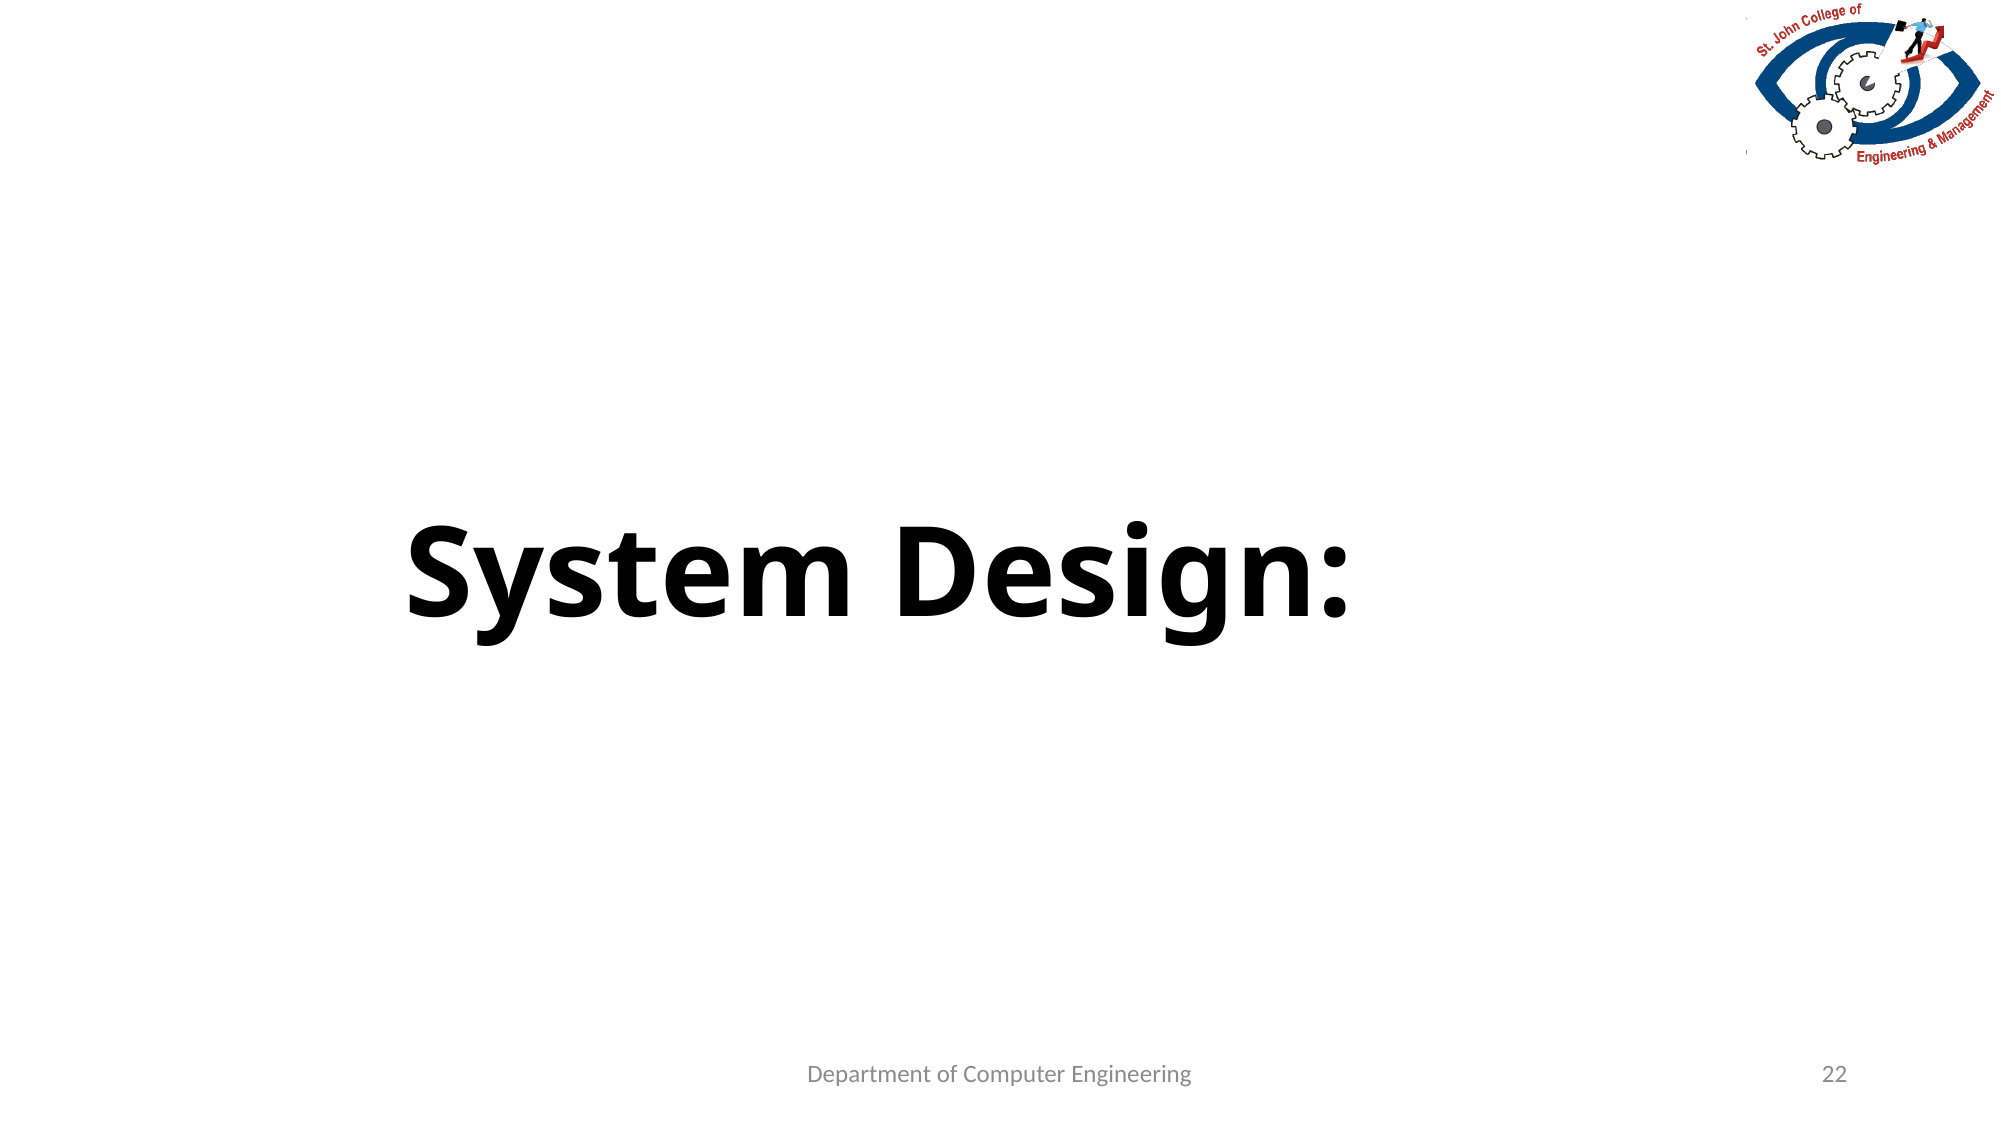

# System Design:
Department of Computer Engineering